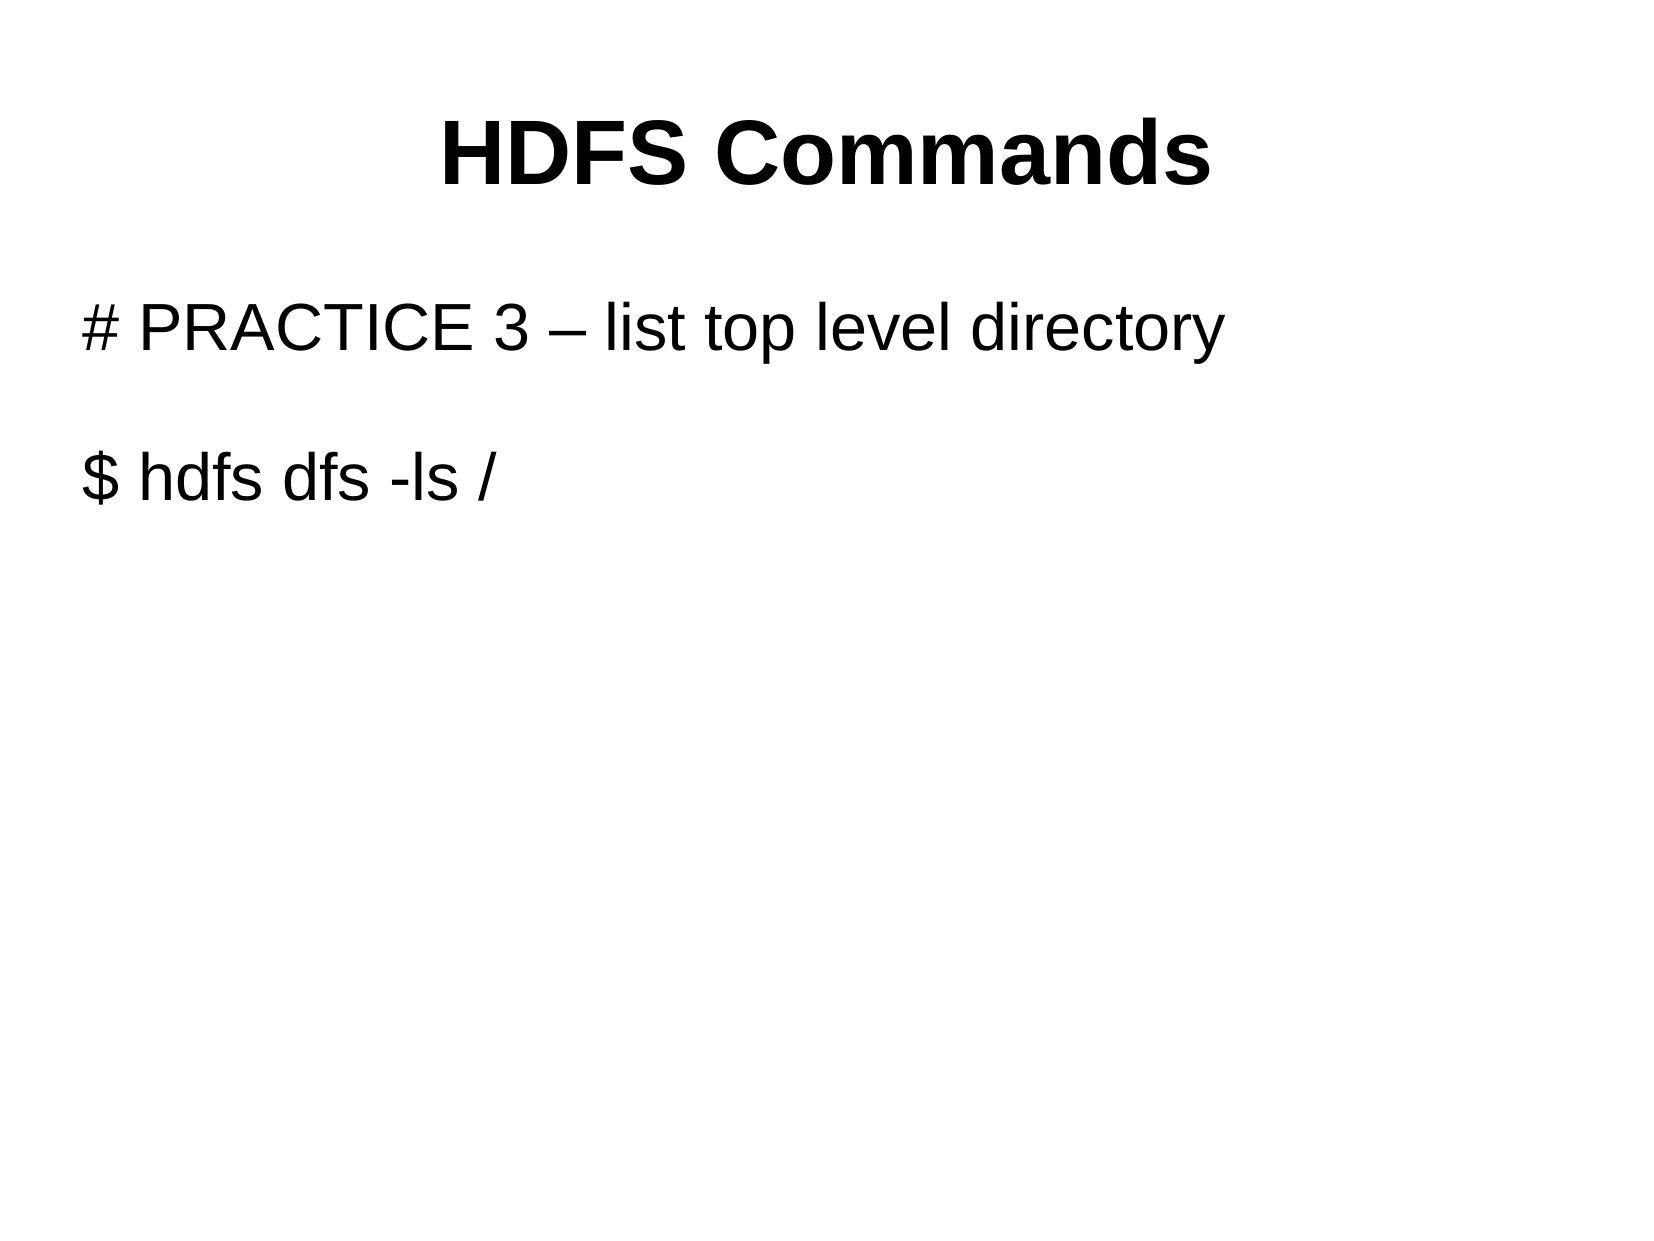

# HDFS Commands
# PRACTICE 3 – list top level directory
$ hdfs dfs -ls /